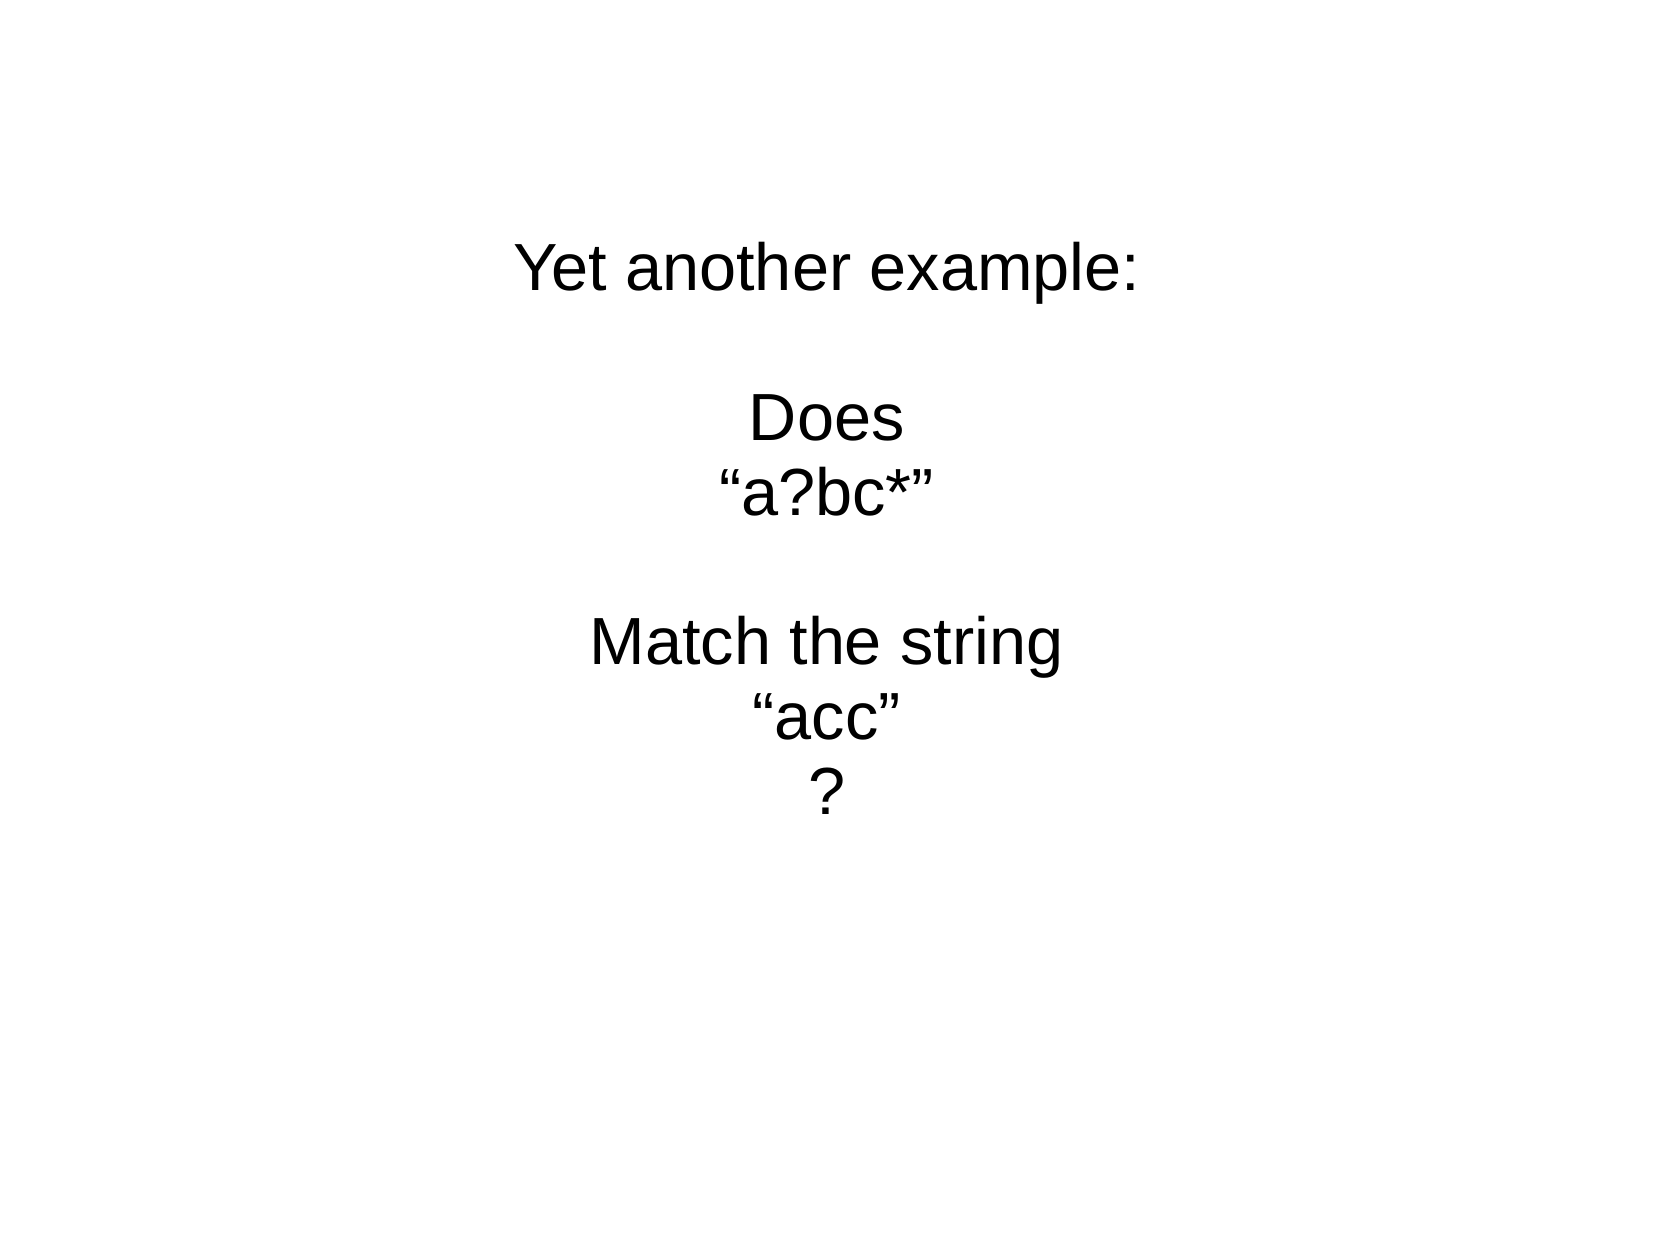

# Yet another example:
Does
“a?bc*”
Match the string
“acc”
?